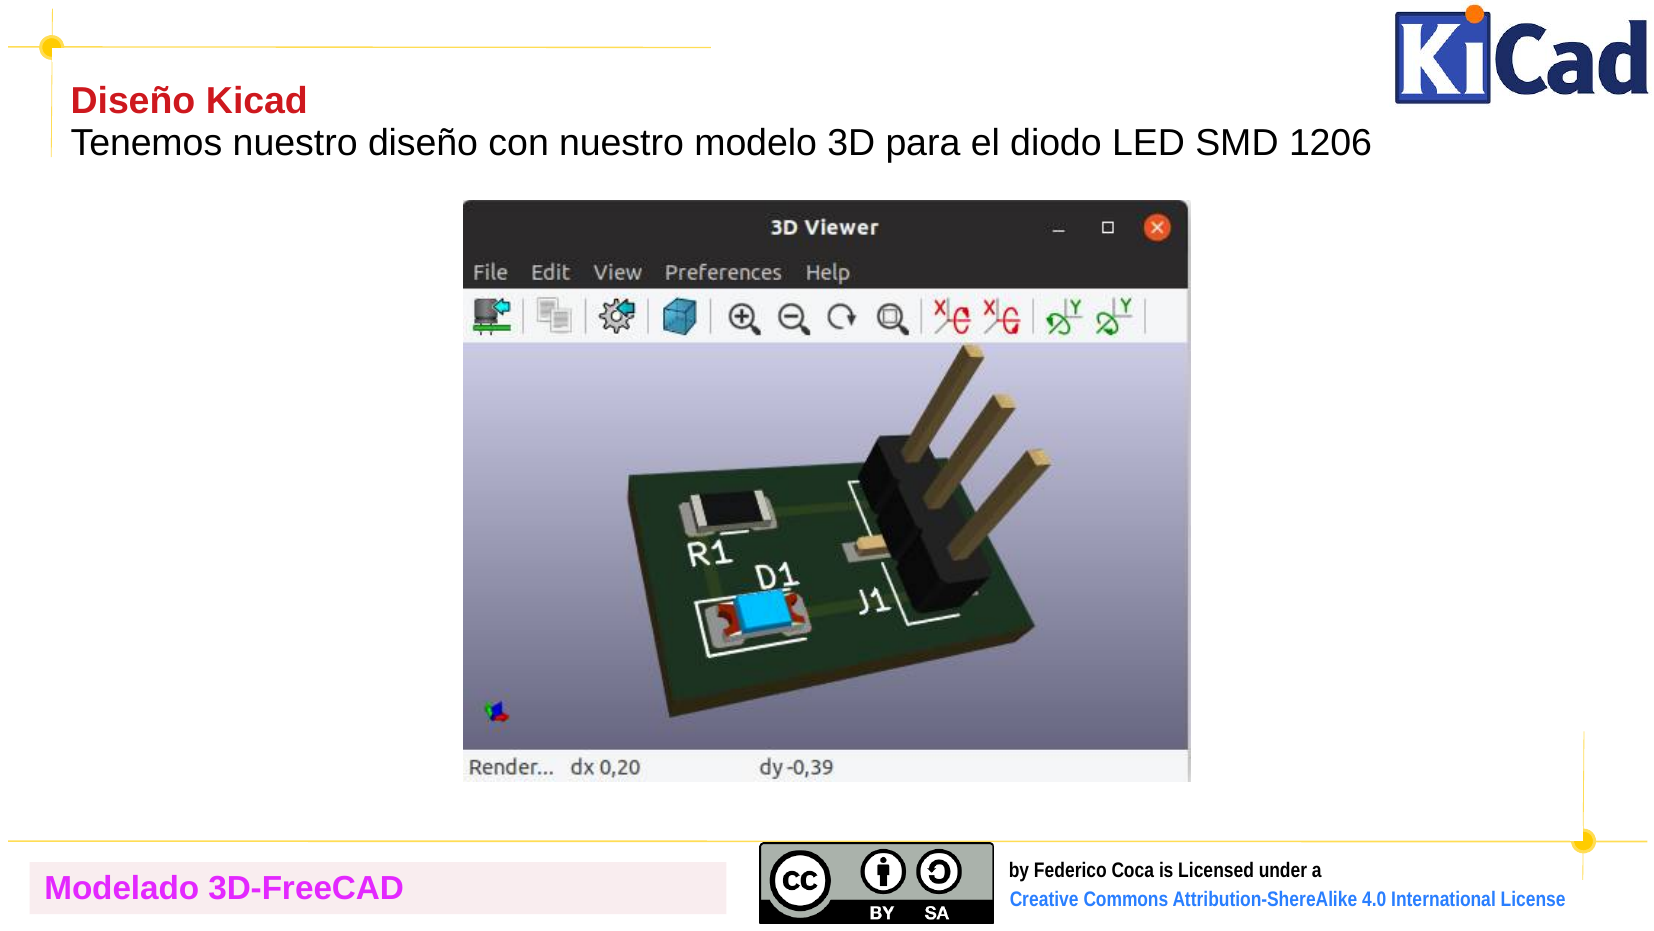

Diseño Kicad
Tenemos nuestro diseño con nuestro modelo 3D para el diodo LED SMD 1206
Modelado 3D-FreeCAD